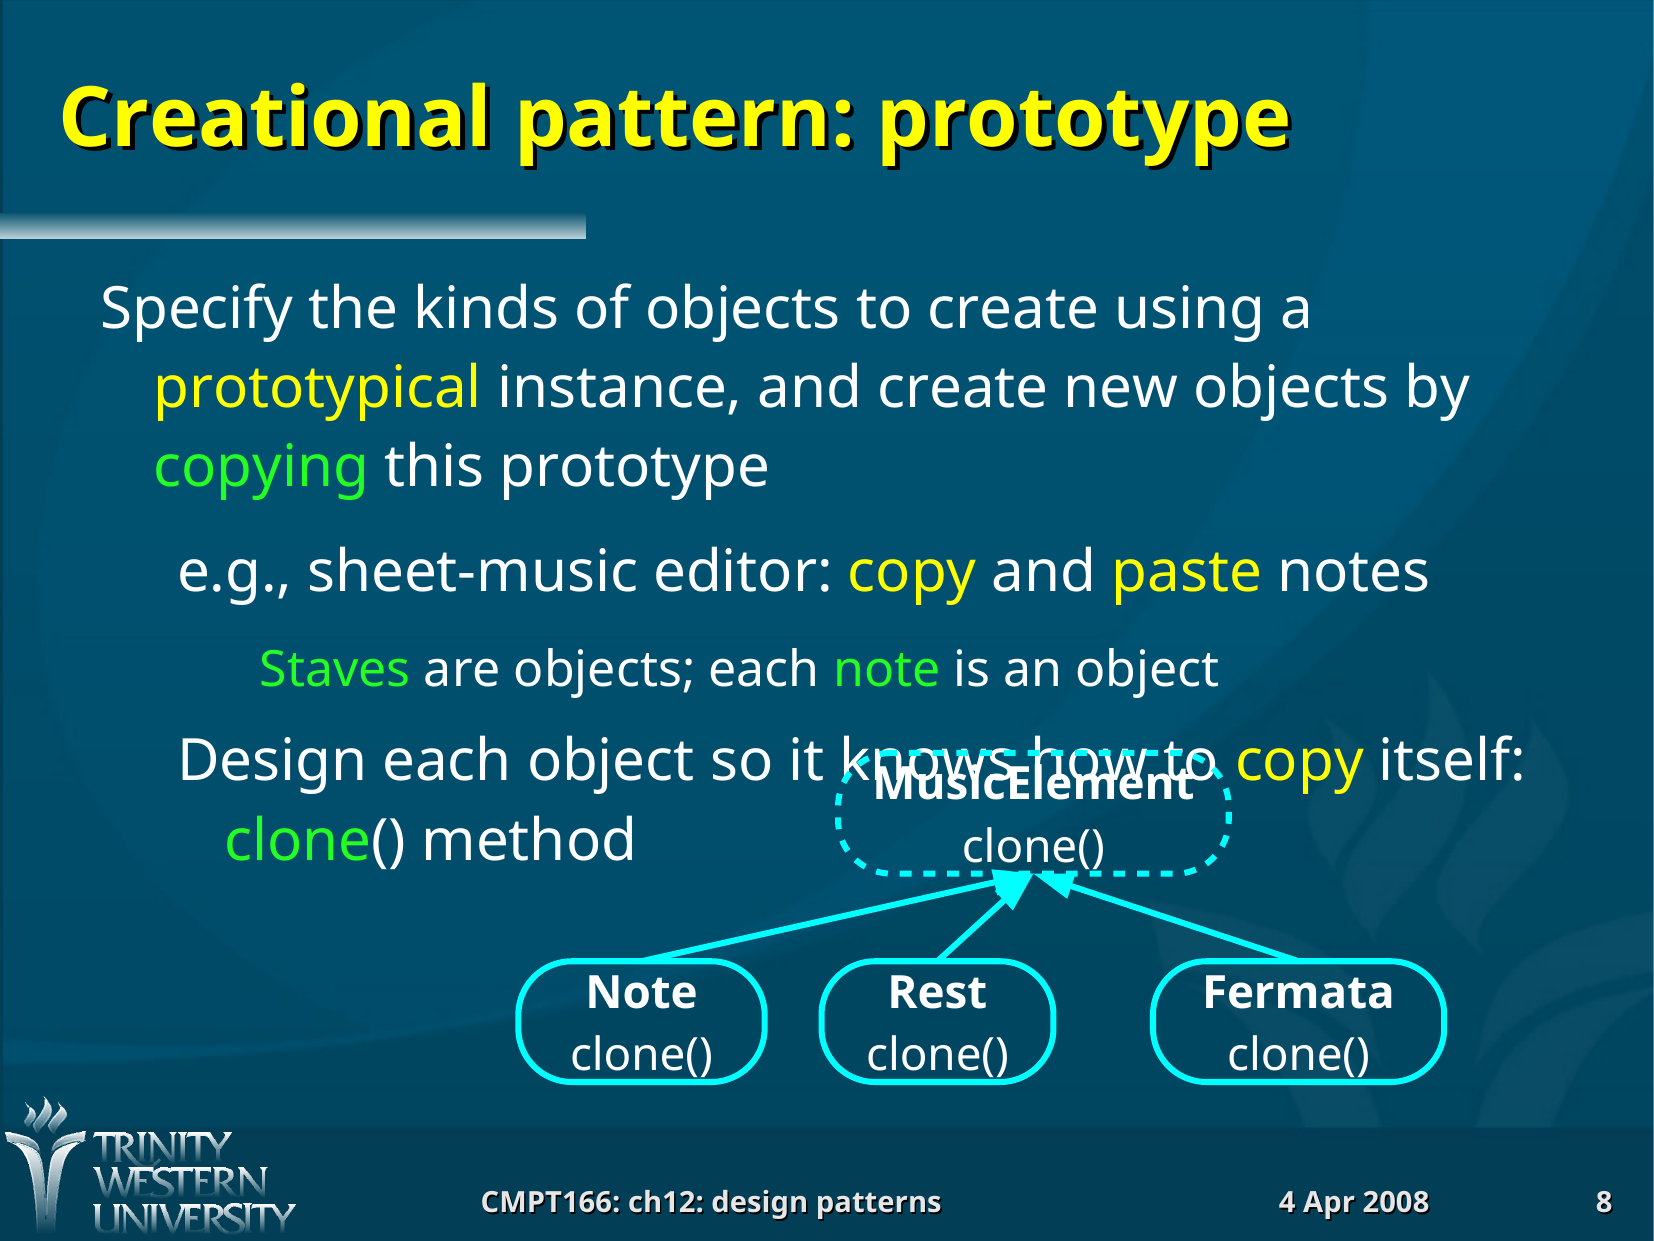

# Creational pattern: prototype
Specify the kinds of objects to create using a prototypical instance, and create new objects by copying this prototype
e.g., sheet-music editor: copy and paste notes
Staves are objects; each note is an object
Design each object so it knows how to copy itself: clone() method
MusicElement
clone()
Note
clone()
Rest
clone()
Fermata
clone()
CMPT166: ch12: design patterns
4 Apr 2008
8